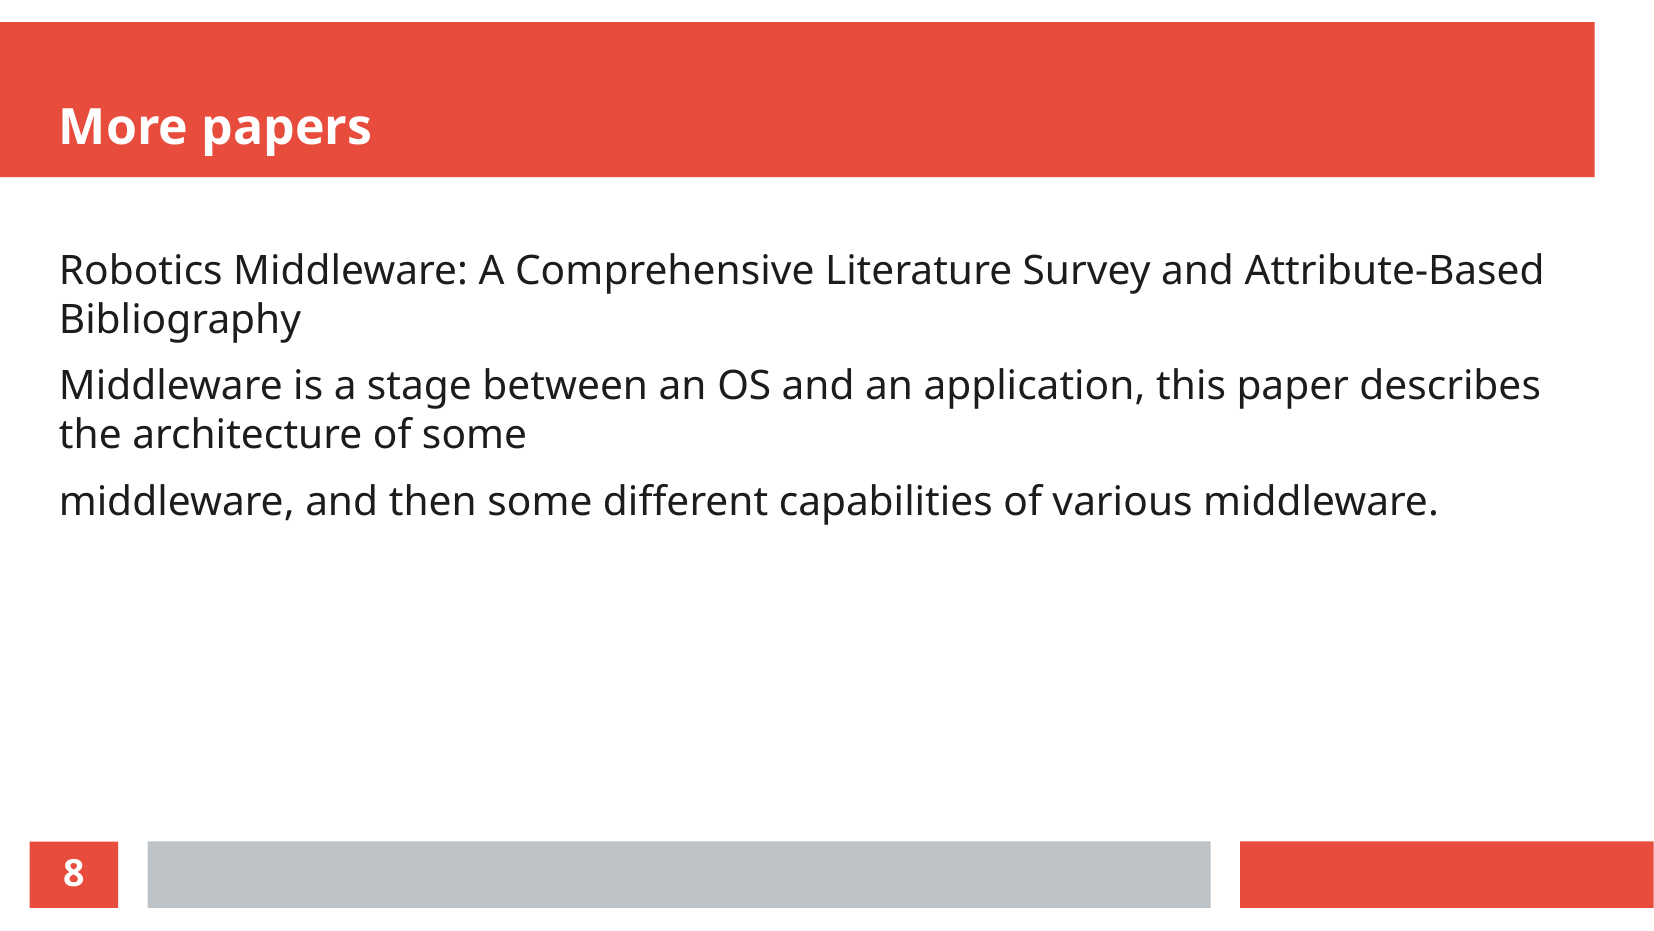

# More papers
Robotics Middleware: A Comprehensive Literature Survey and Attribute-Based Bibliography
Middleware is a stage between an OS and an application, this paper describes the architecture of some
middleware, and then some different capabilities of various middleware.